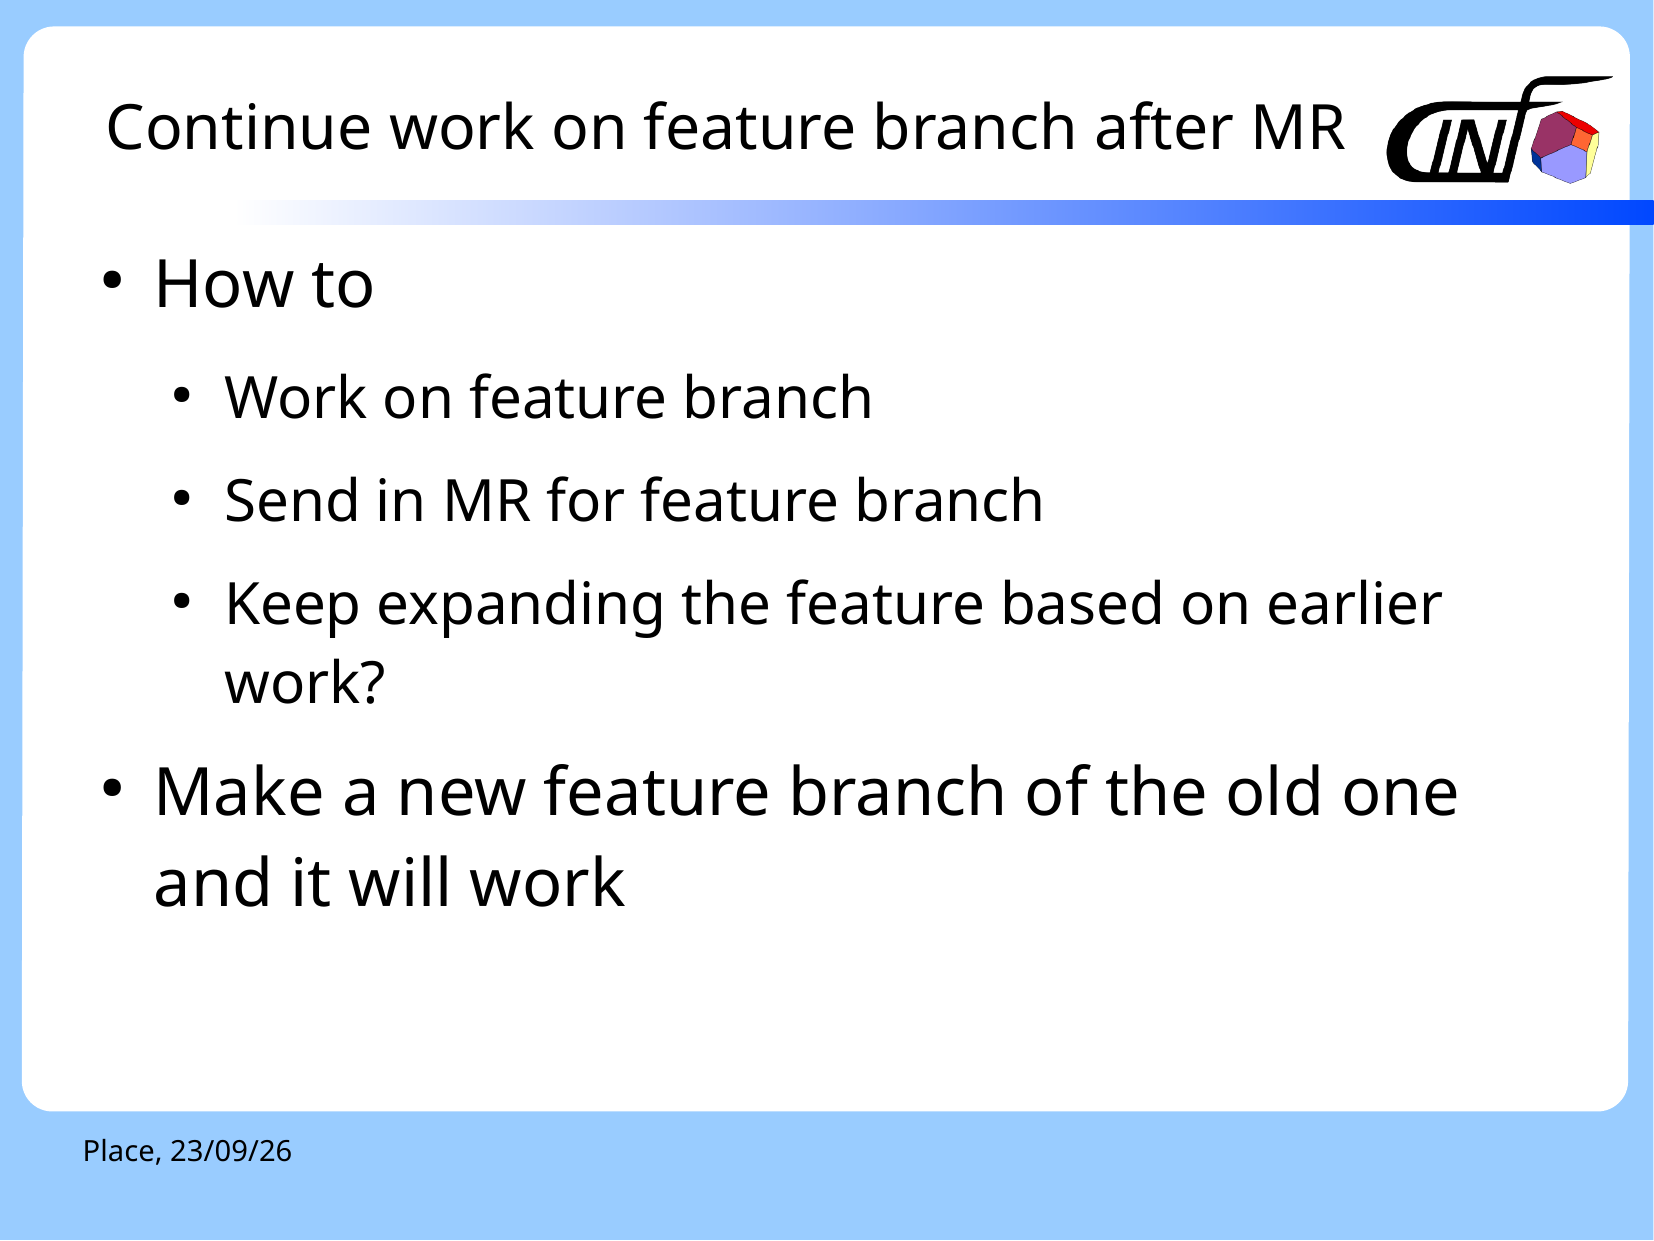

# Continue work on feature branch after MR
How to
Work on feature branch
Send in MR for feature branch
Keep expanding the feature based on earlier work?
Make a new feature branch of the old one and it will work